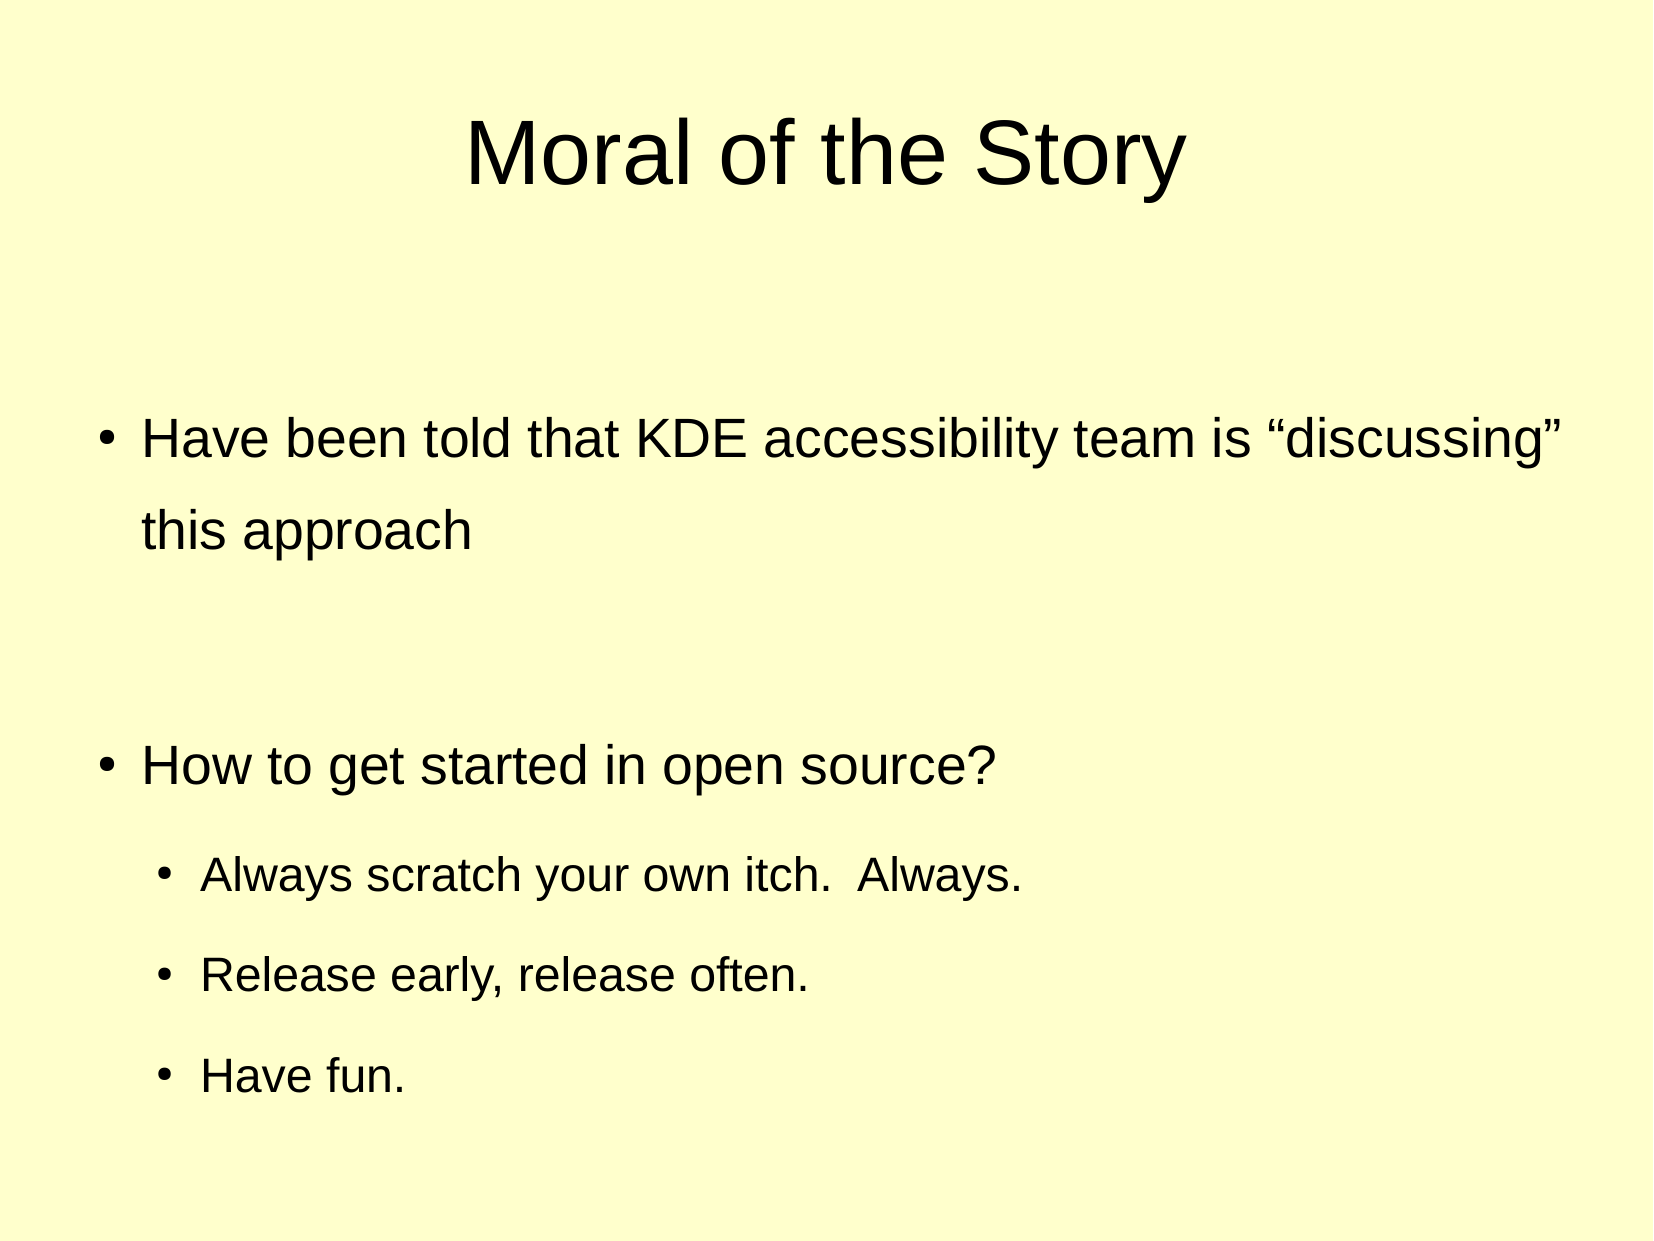

# Moral of the Story
Have been told that KDE accessibility team is “discussing” this approach
How to get started in open source?
Always scratch your own itch. Always.
Release early, release often.
Have fun.